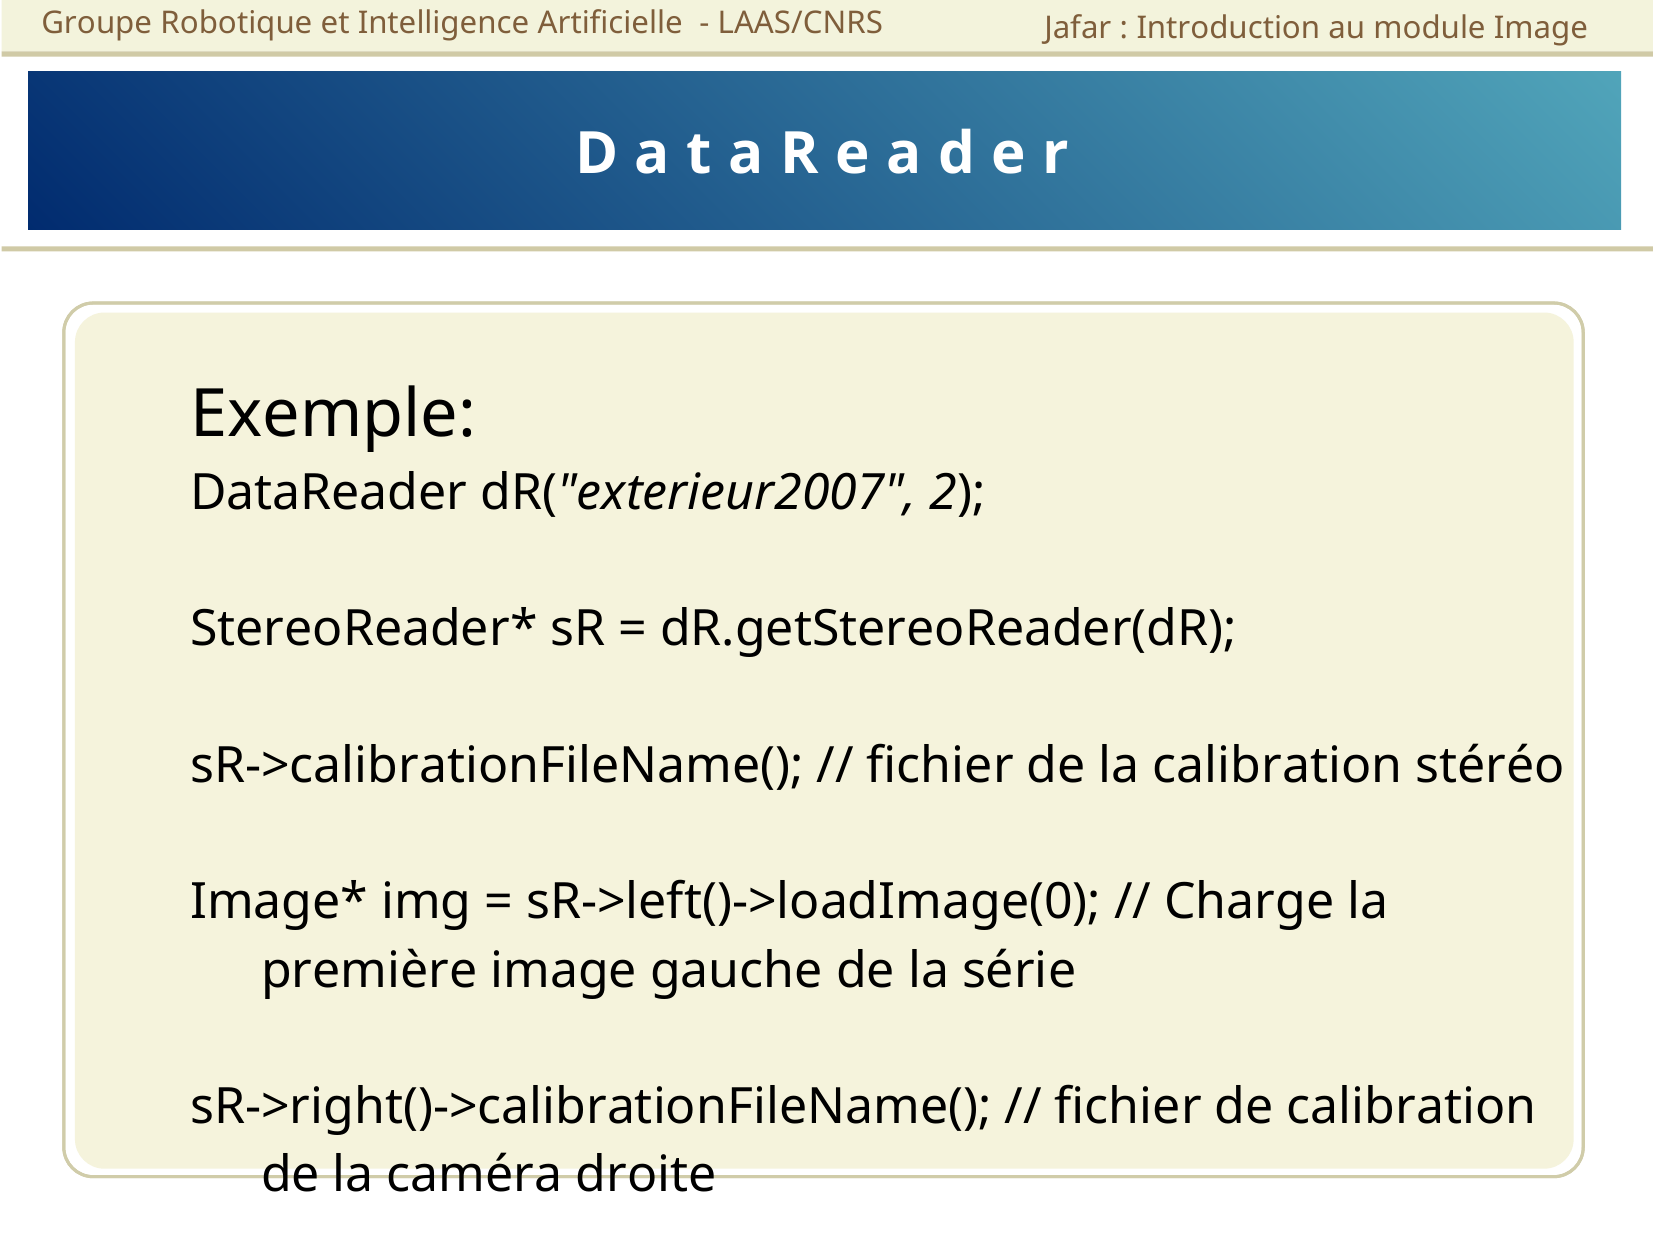

# DataReader
Exemple:
DataReader dR("exterieur2007", 2);
StereoReader* sR = dR.getStereoReader(dR);
sR->calibrationFileName(); // fichier de la calibration stéréo
Image* img = sR->left()->loadImage(0); // Charge la première image gauche de la série
sR->right()->calibrationFileName(); // fichier de calibration de la caméra droite